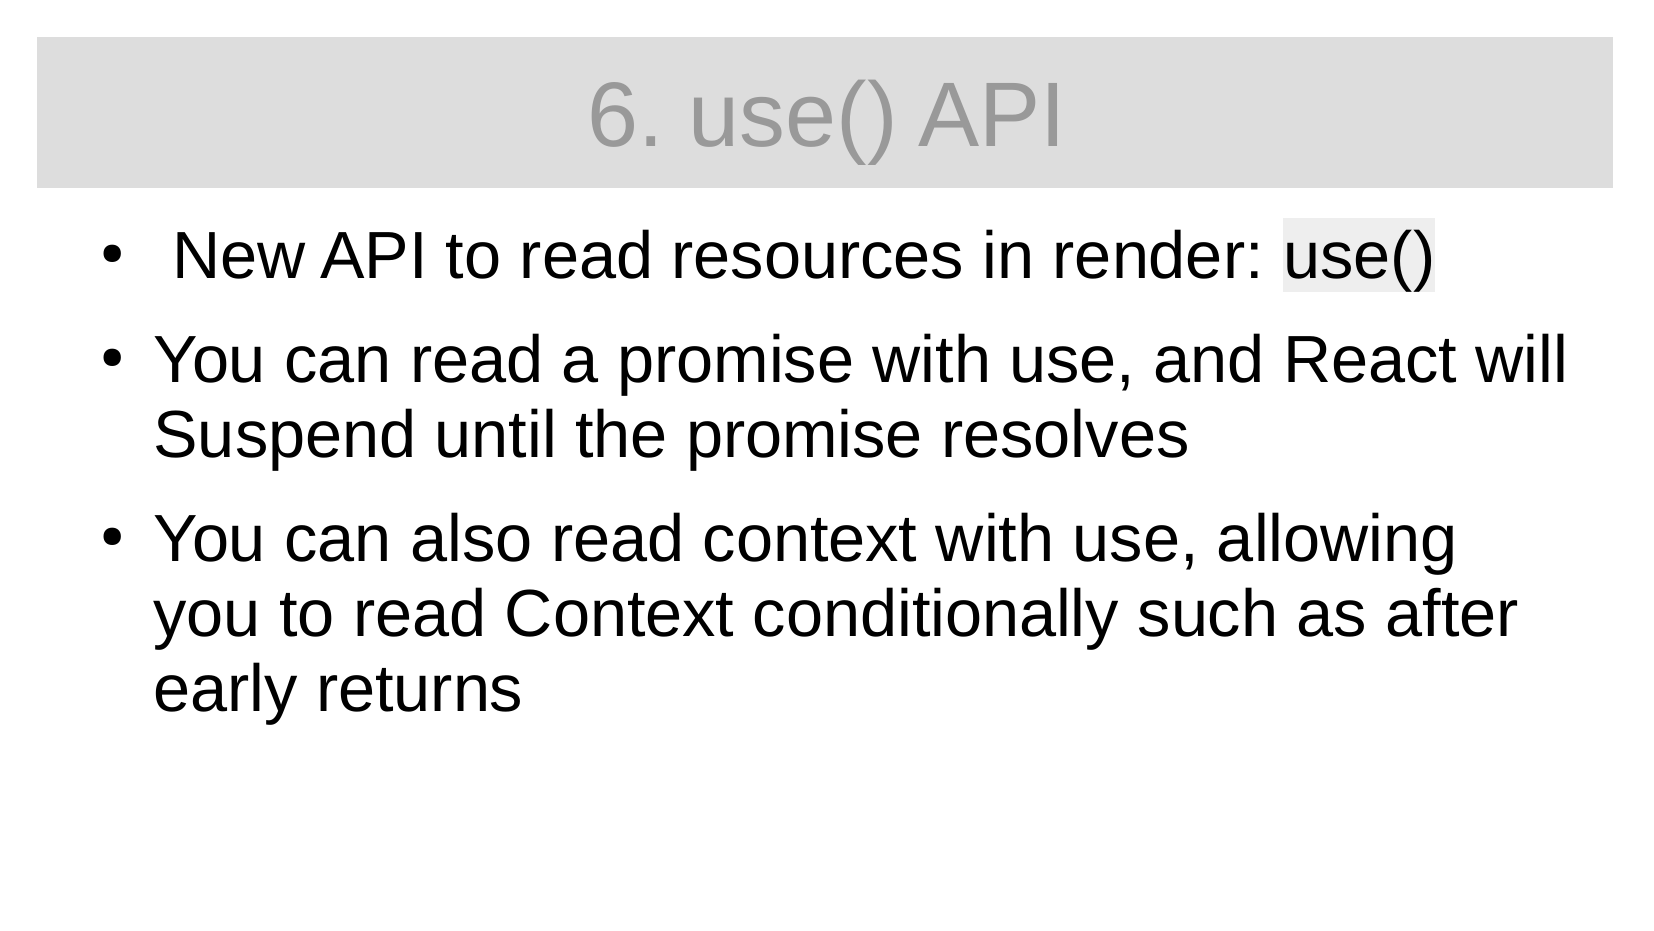

# 6. use() API
 New API to read resources in render: use()
You can read a promise with use, and React will Suspend until the promise resolves
You can also read context with use, allowing you to read Context conditionally such as after early returns